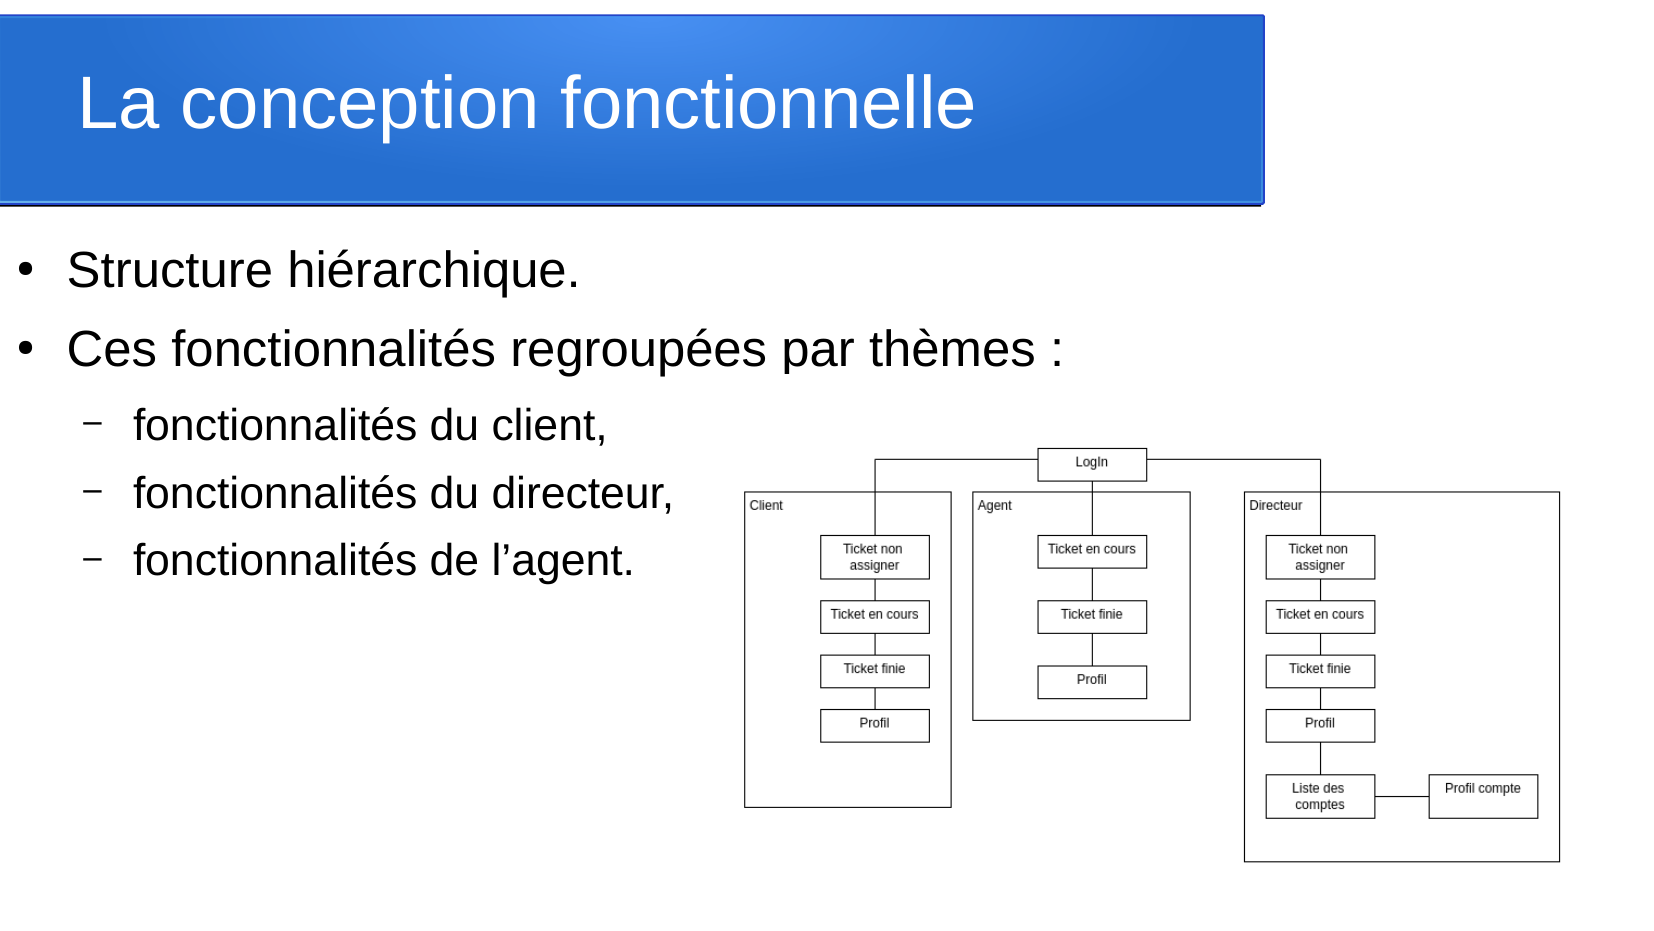

# La conception fonctionnelle
Structure hiérarchique.
Ces fonctionnalités regroupées par thèmes :
fonctionnalités du client,
fonctionnalités du directeur,
fonctionnalités de l’agent.